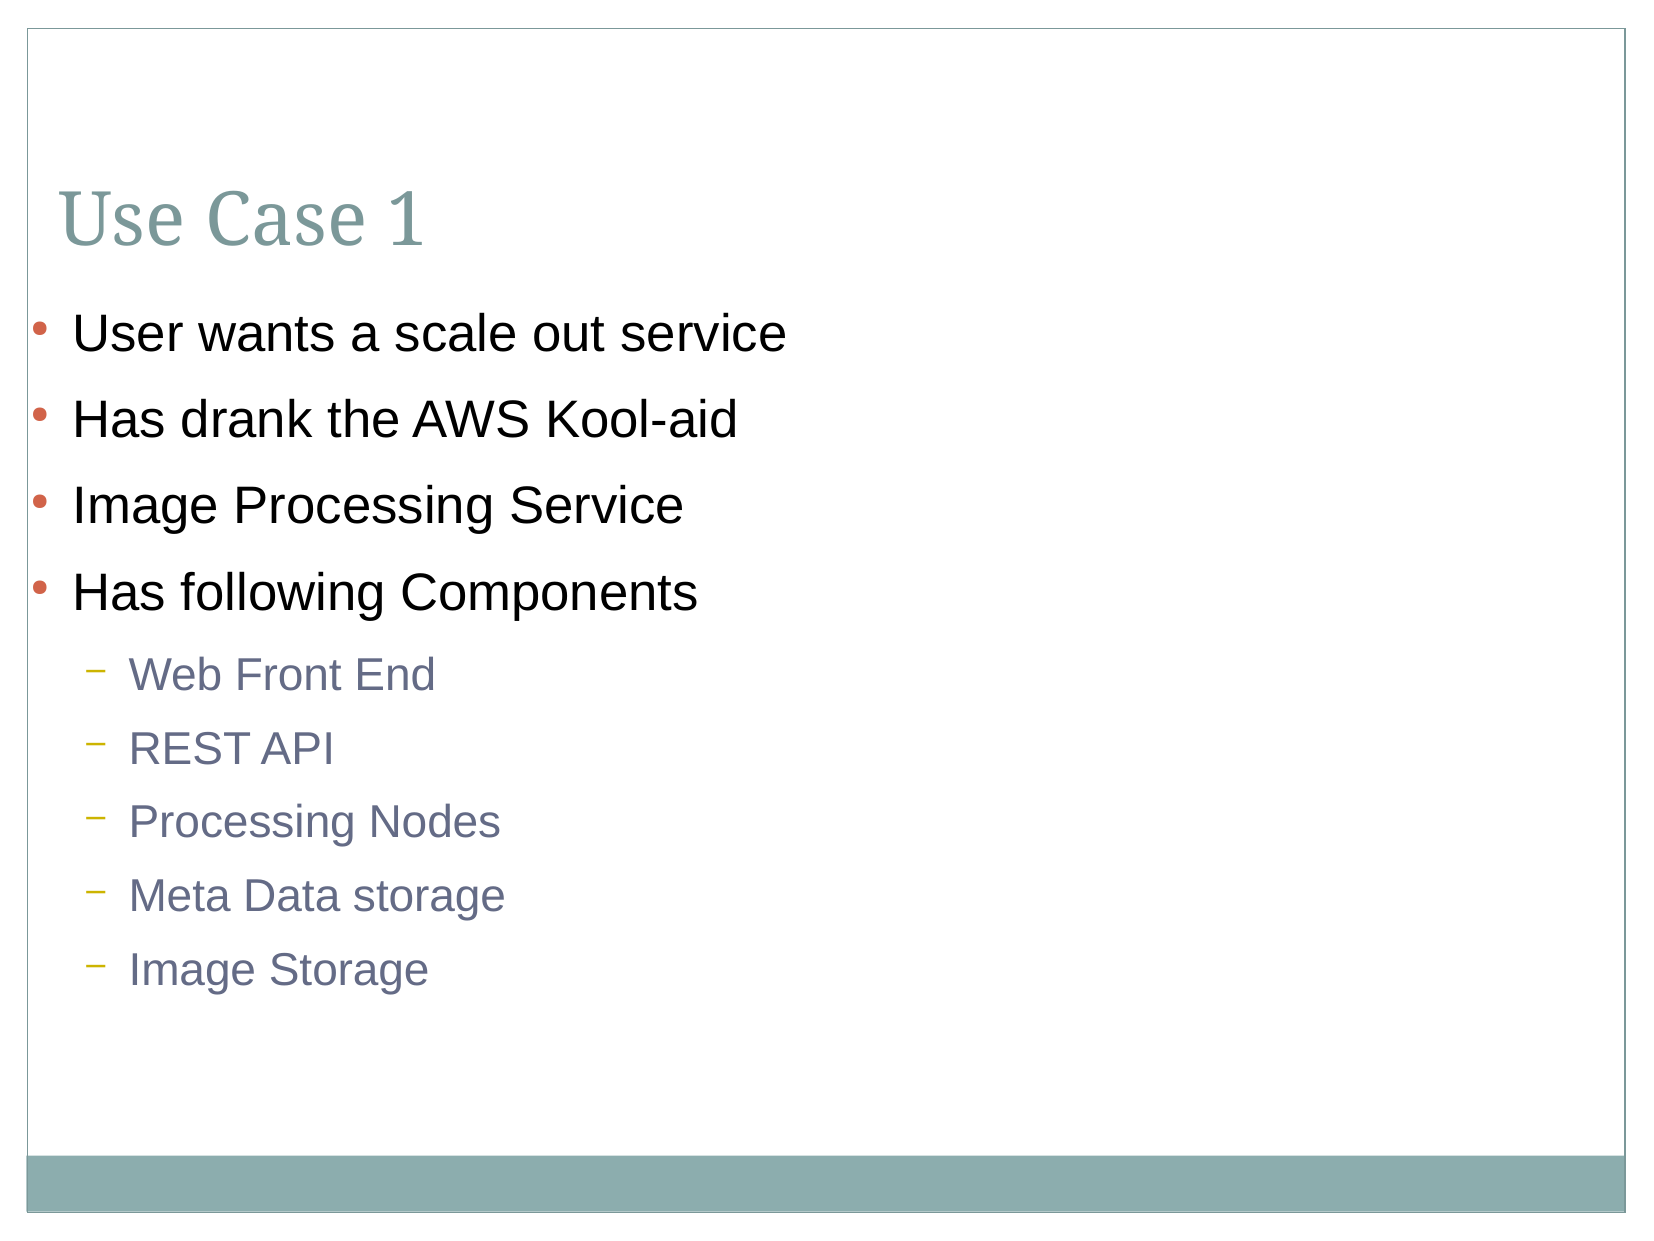

# Use Case 1
User wants a scale out service
Has drank the AWS Kool-aid
Image Processing Service
Has following Components
Web Front End
REST API
Processing Nodes
Meta Data storage
Image Storage